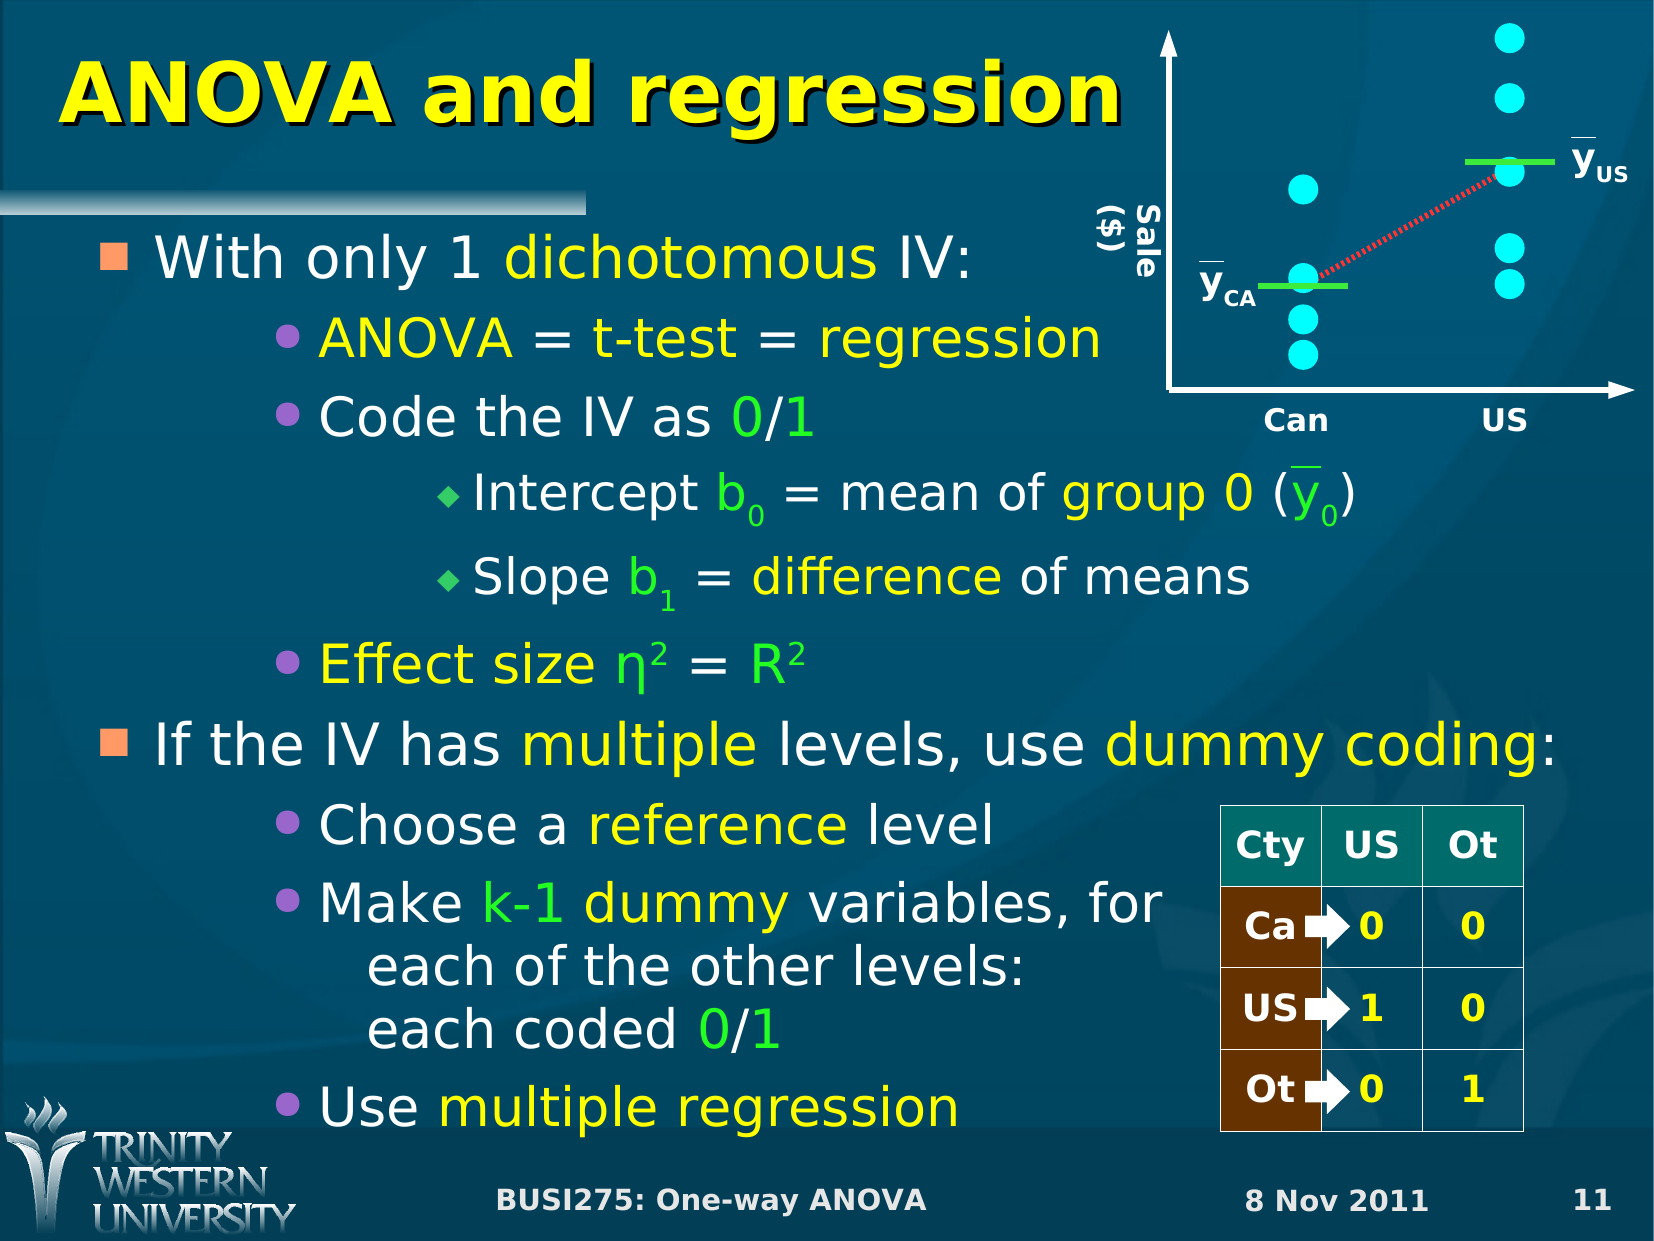

# ANOVA and regression
yUS
Sale ($)
With only 1 dichotomous IV:
ANOVA = t-test = regression
Code the IV as 0/1
Intercept b0 = mean of group 0 (y0)
Slope b1 = difference of means
Effect size η2 = R2
If the IV has multiple levels, use dummy coding:
Choose a reference level
Make k-1 dummy variables, for
each of the other levels:
each coded 0/1
Use multiple regression
yCA
Can
US
| Cty | US | Ot |
| --- | --- | --- |
| Ca | 0 | 0 |
| US | 1 | 0 |
| Ot | 0 | 1 |
BUSI275: One-way ANOVA
8 Nov 2011
11